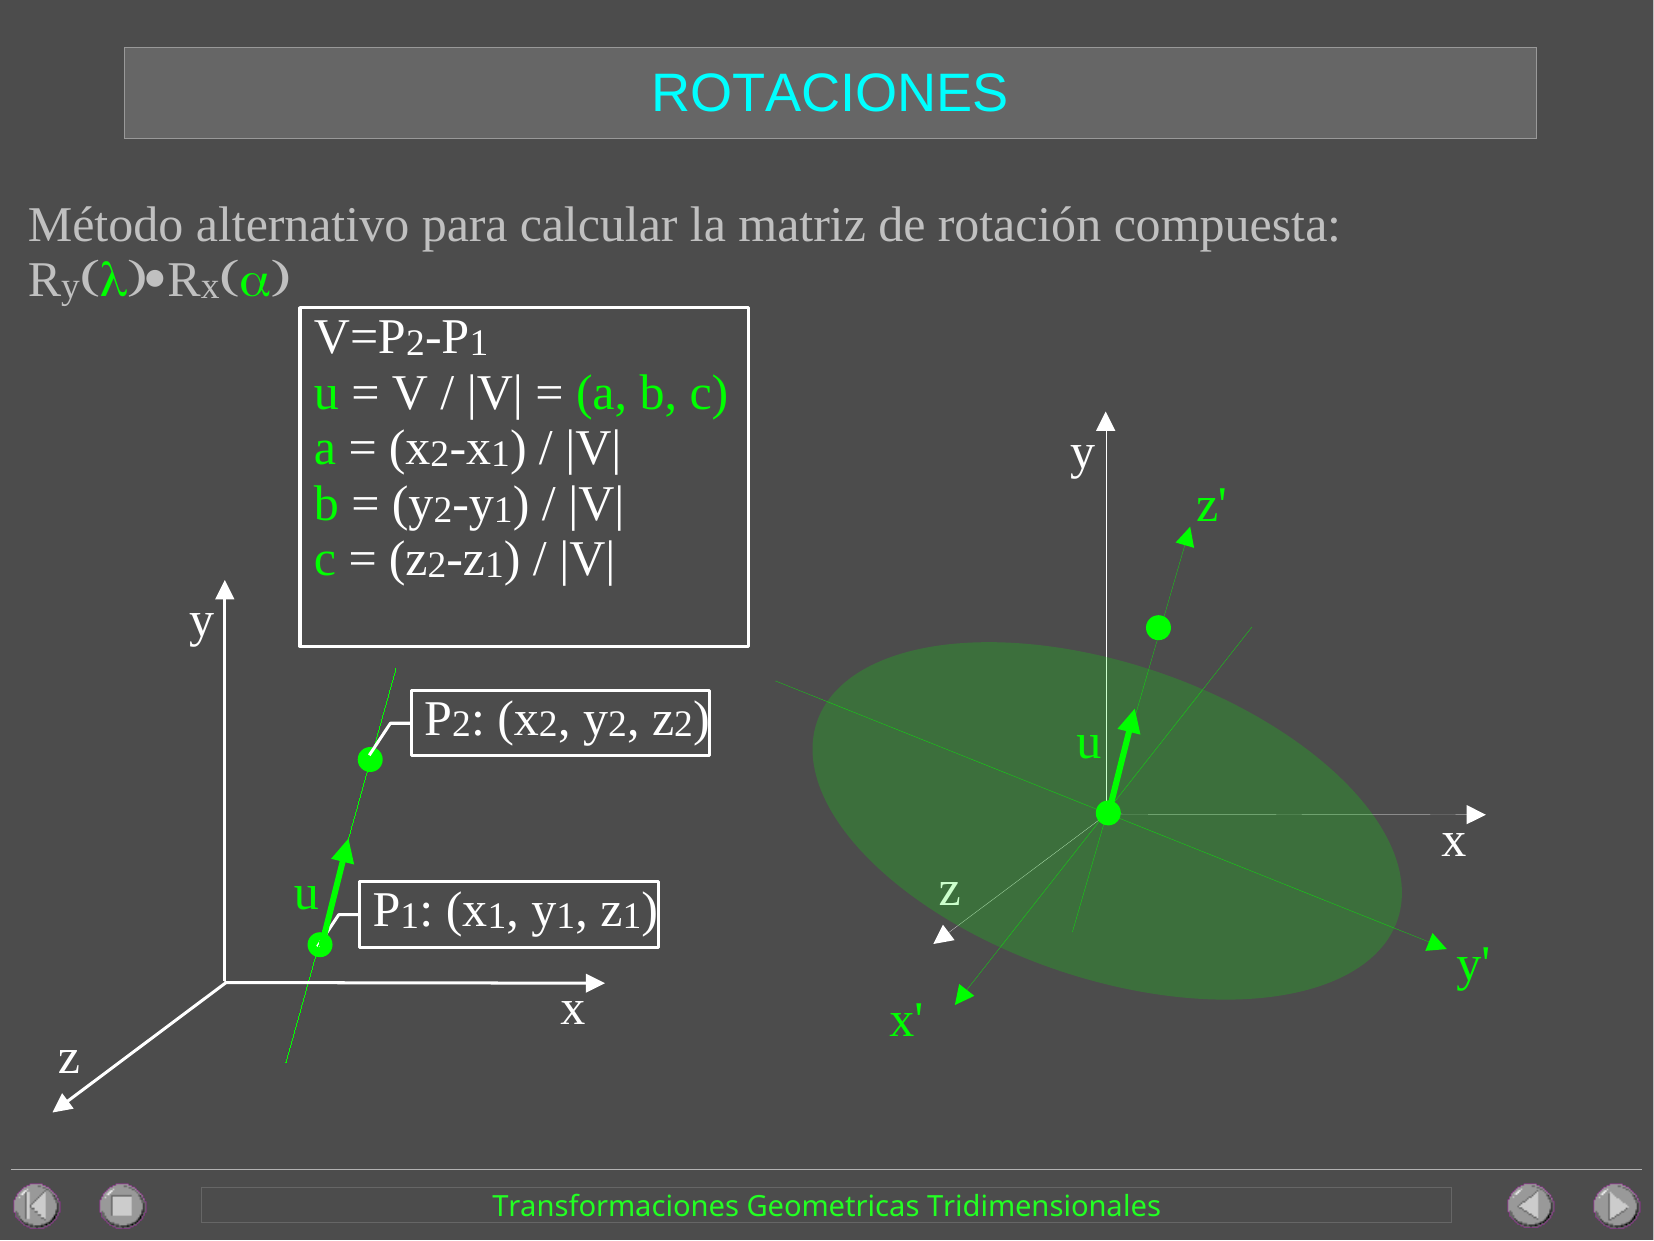

# ROTACIONES
Método alternativo para calcular la matriz de rotación compuesta: RylRxa
 V=P2-P1
 u = V / |V| = (a, b, c)
 a = (x2-x1) / |V|
 b = (y2-y1) / |V|
 c = (z2-z1) / |V|
y
x
z
z'
u
y
x
z
u
y'
x'